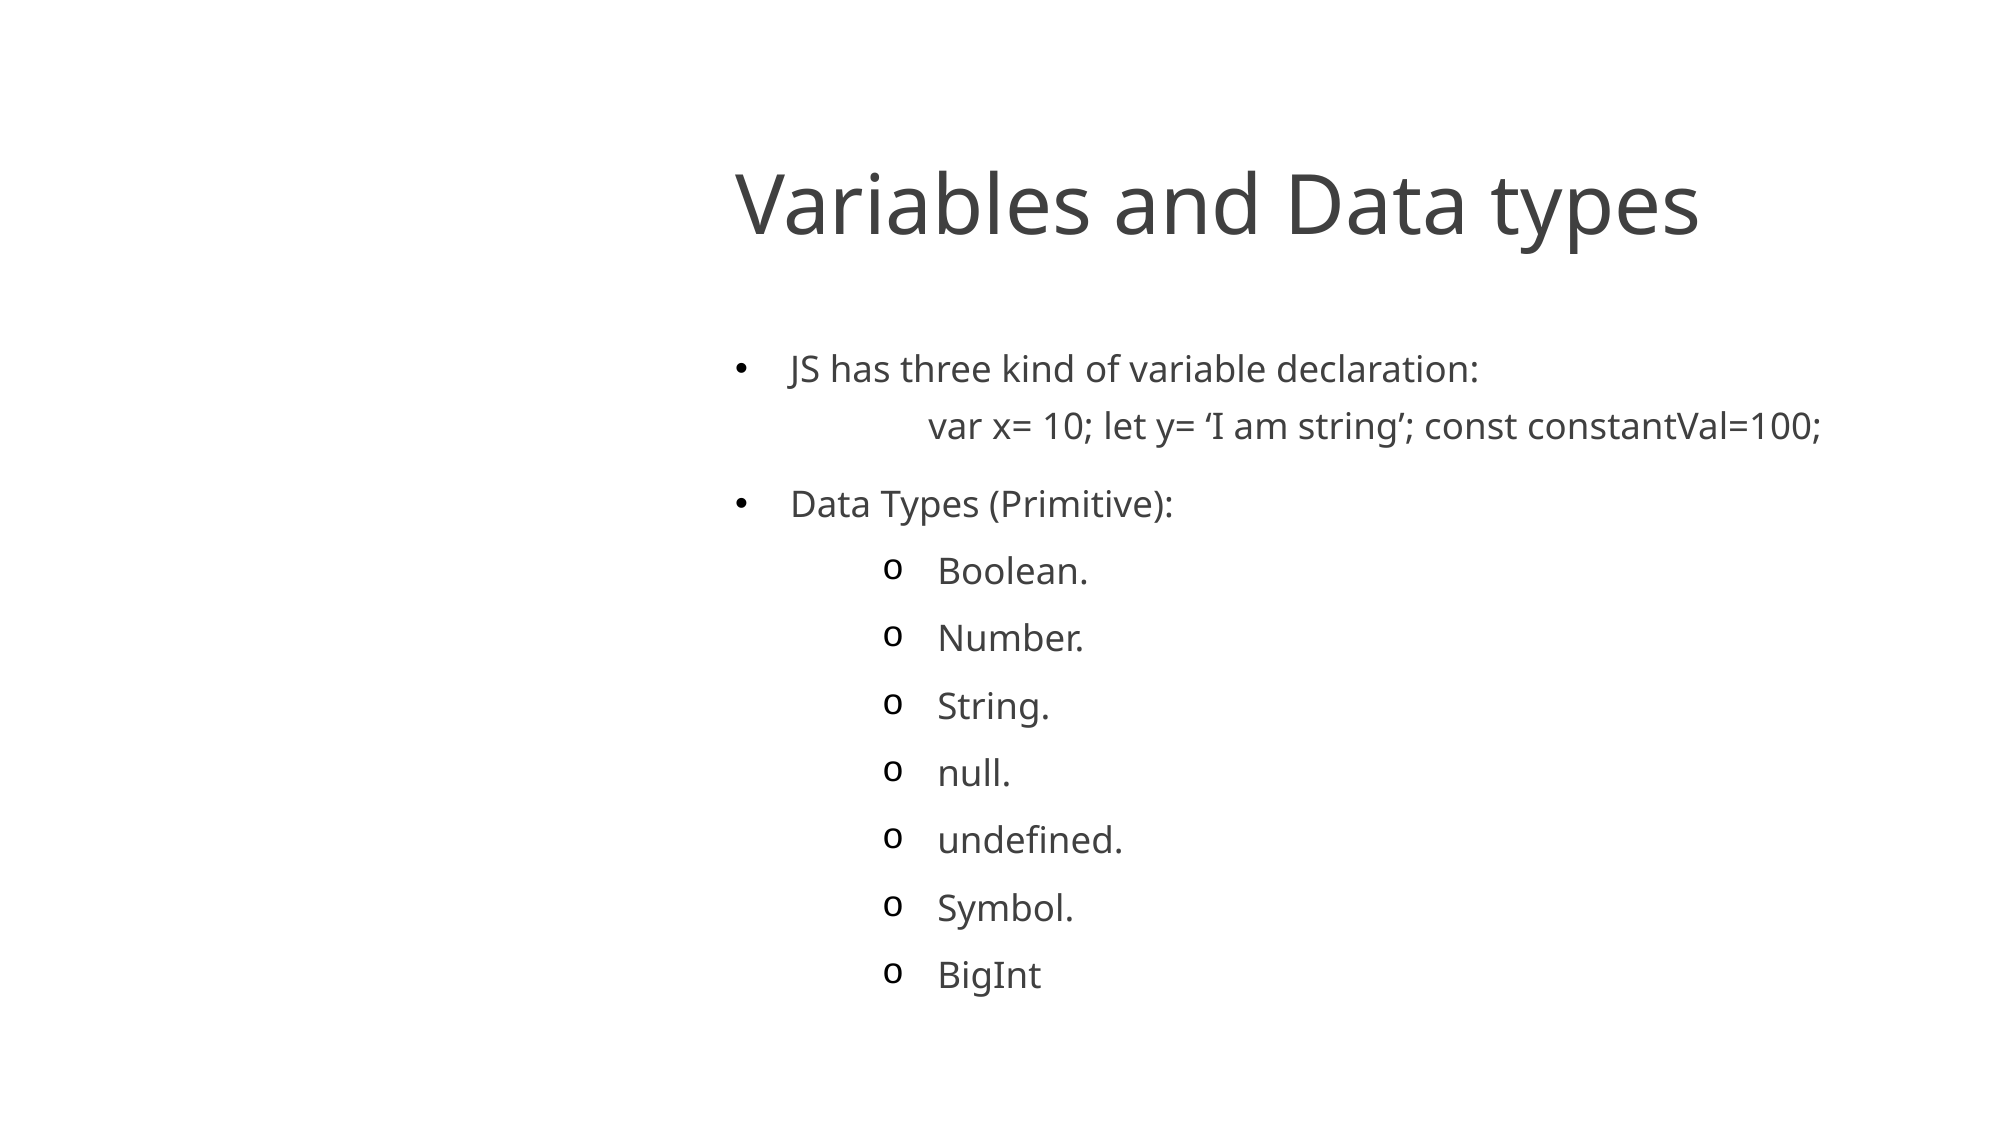

# Variables and Data types
JS has three kind of variable declaration:
	 var x= 10; let y= ‘I am string’; const constantVal=100;
Data Types (Primitive):
Boolean.
Number.
String.
null.
undefined.
Symbol.
BigInt